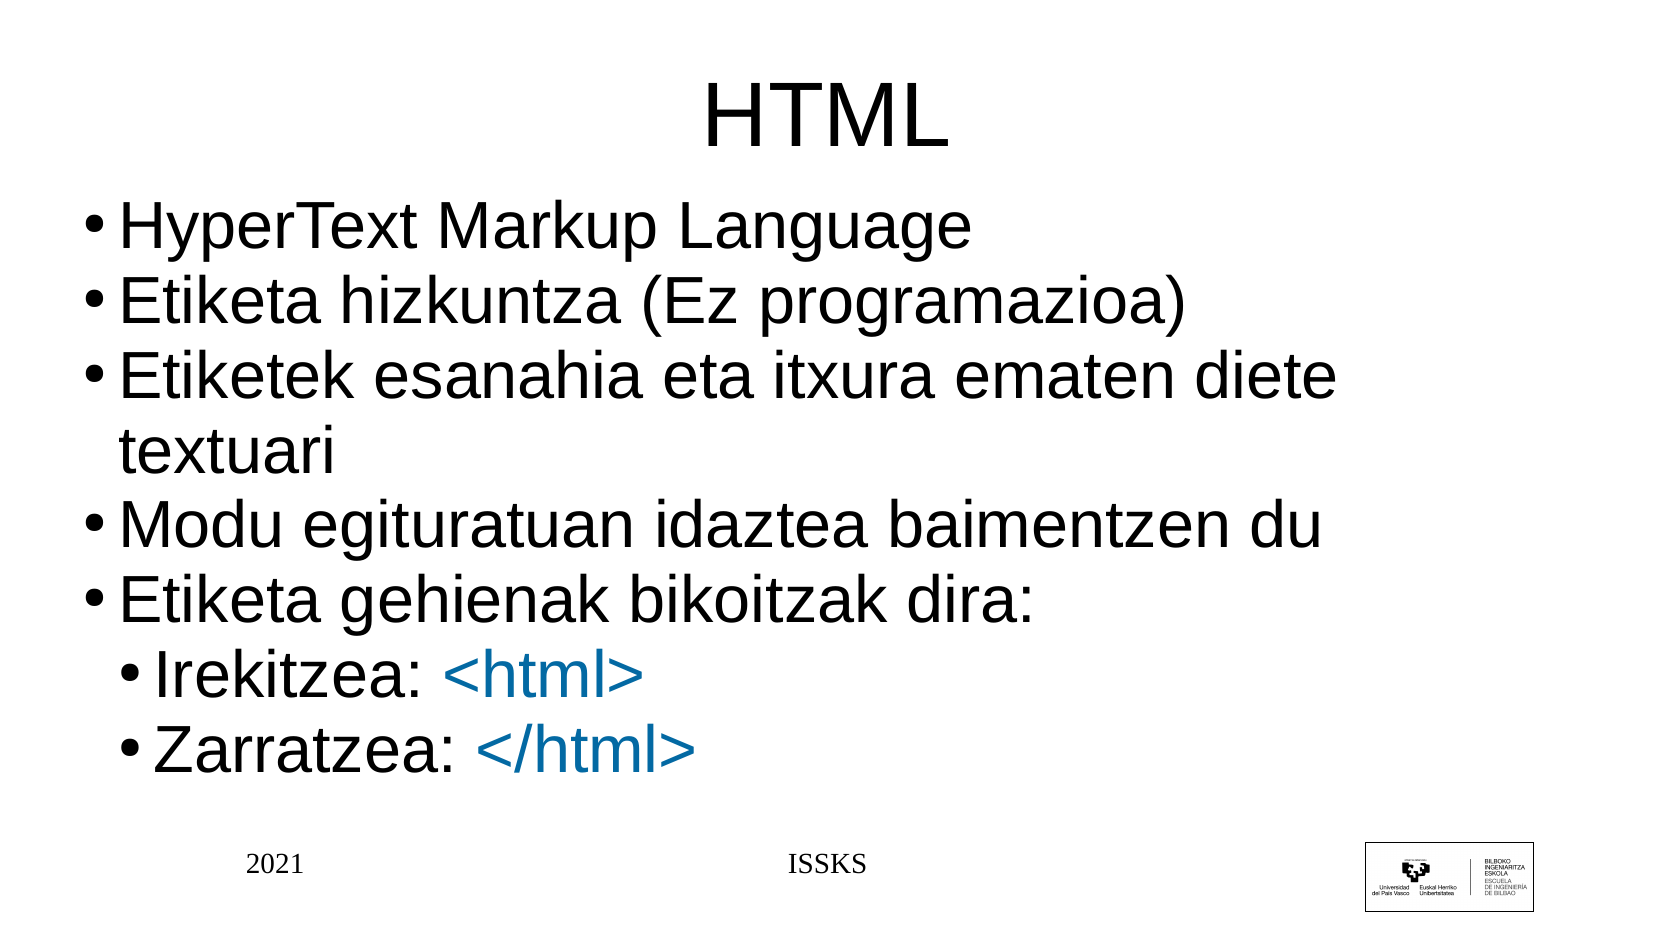

# HTML
HyperText Markup Language
Etiketa hizkuntza (Ez programazioa)
Etiketek esanahia eta itxura ematen diete textuari
Modu egituratuan idaztea baimentzen du
Etiketa gehienak bikoitzak dira:
Irekitzea: <html>
Zarratzea: </html>